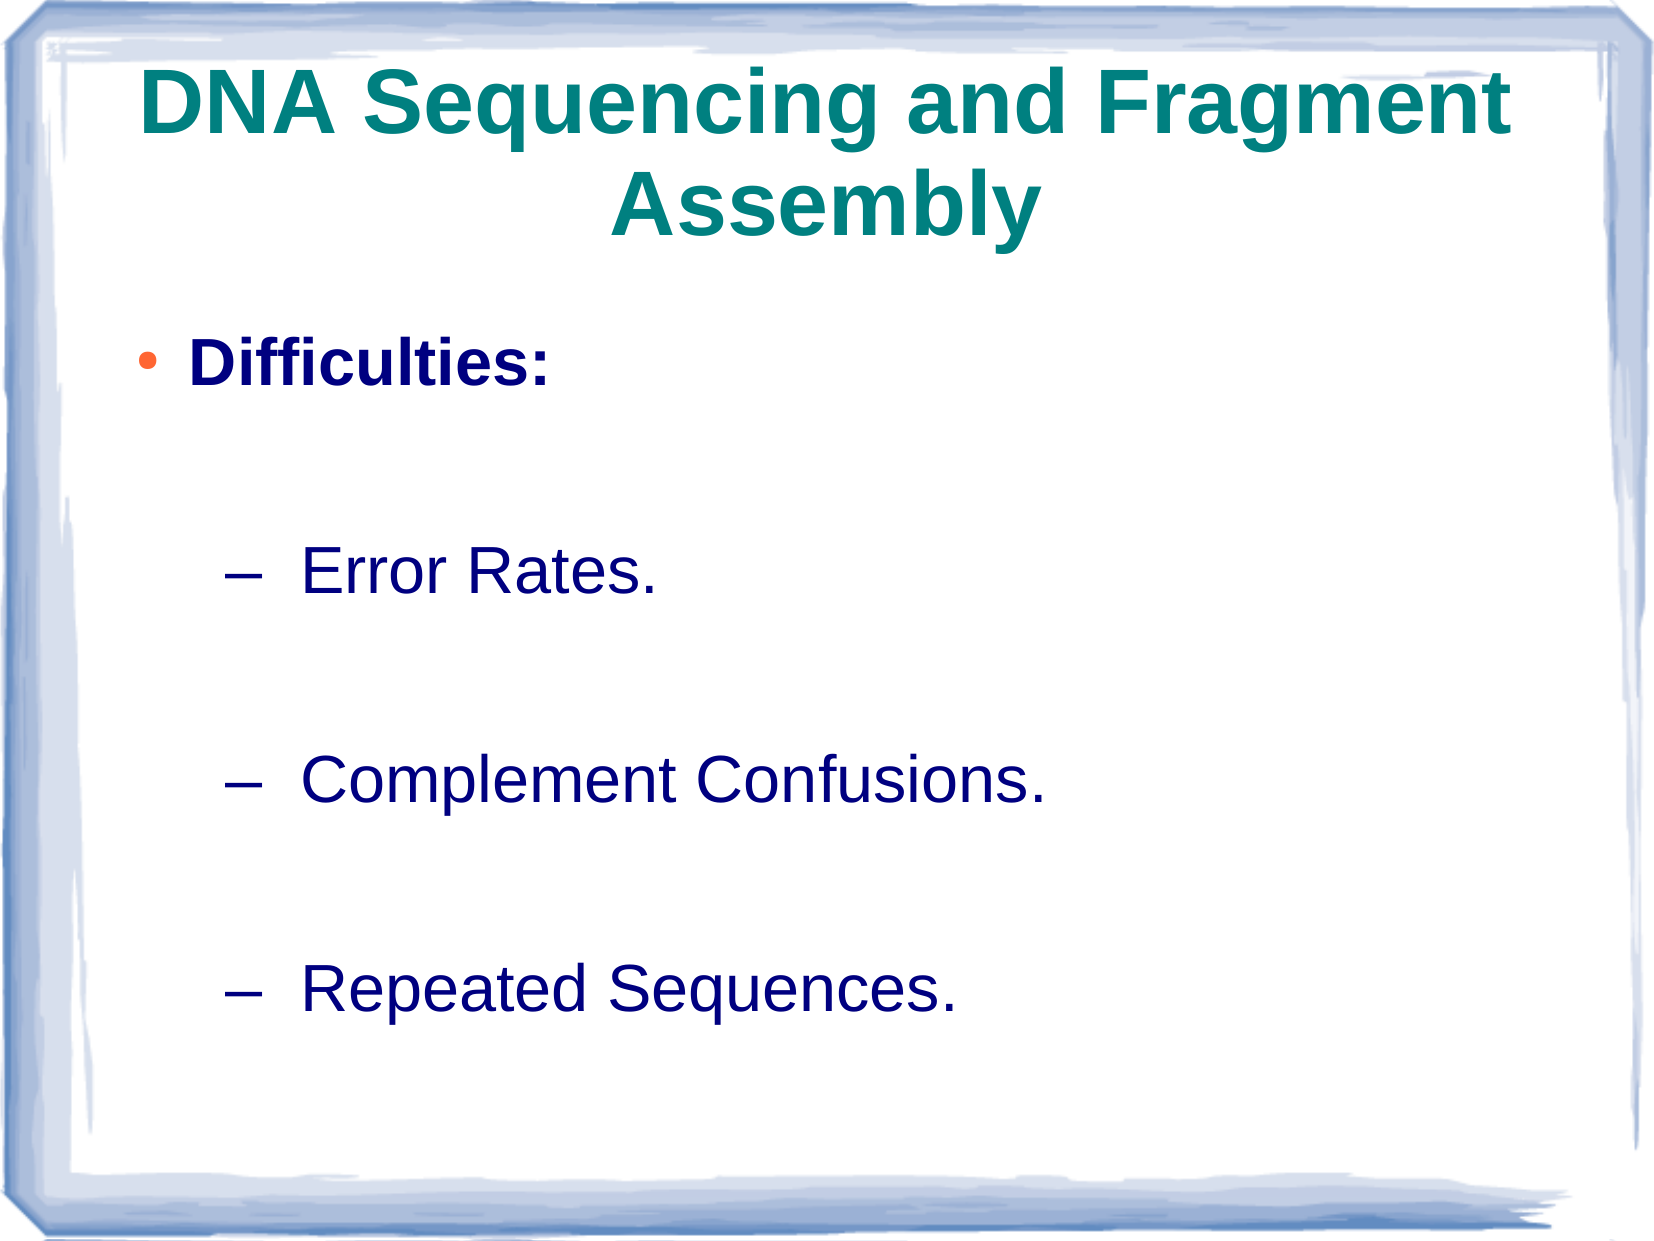

# DNA Sequencing and Fragment Assembly
Difficulties:
 – Error Rates.
 – Complement Confusions.
 – Repeated Sequences.